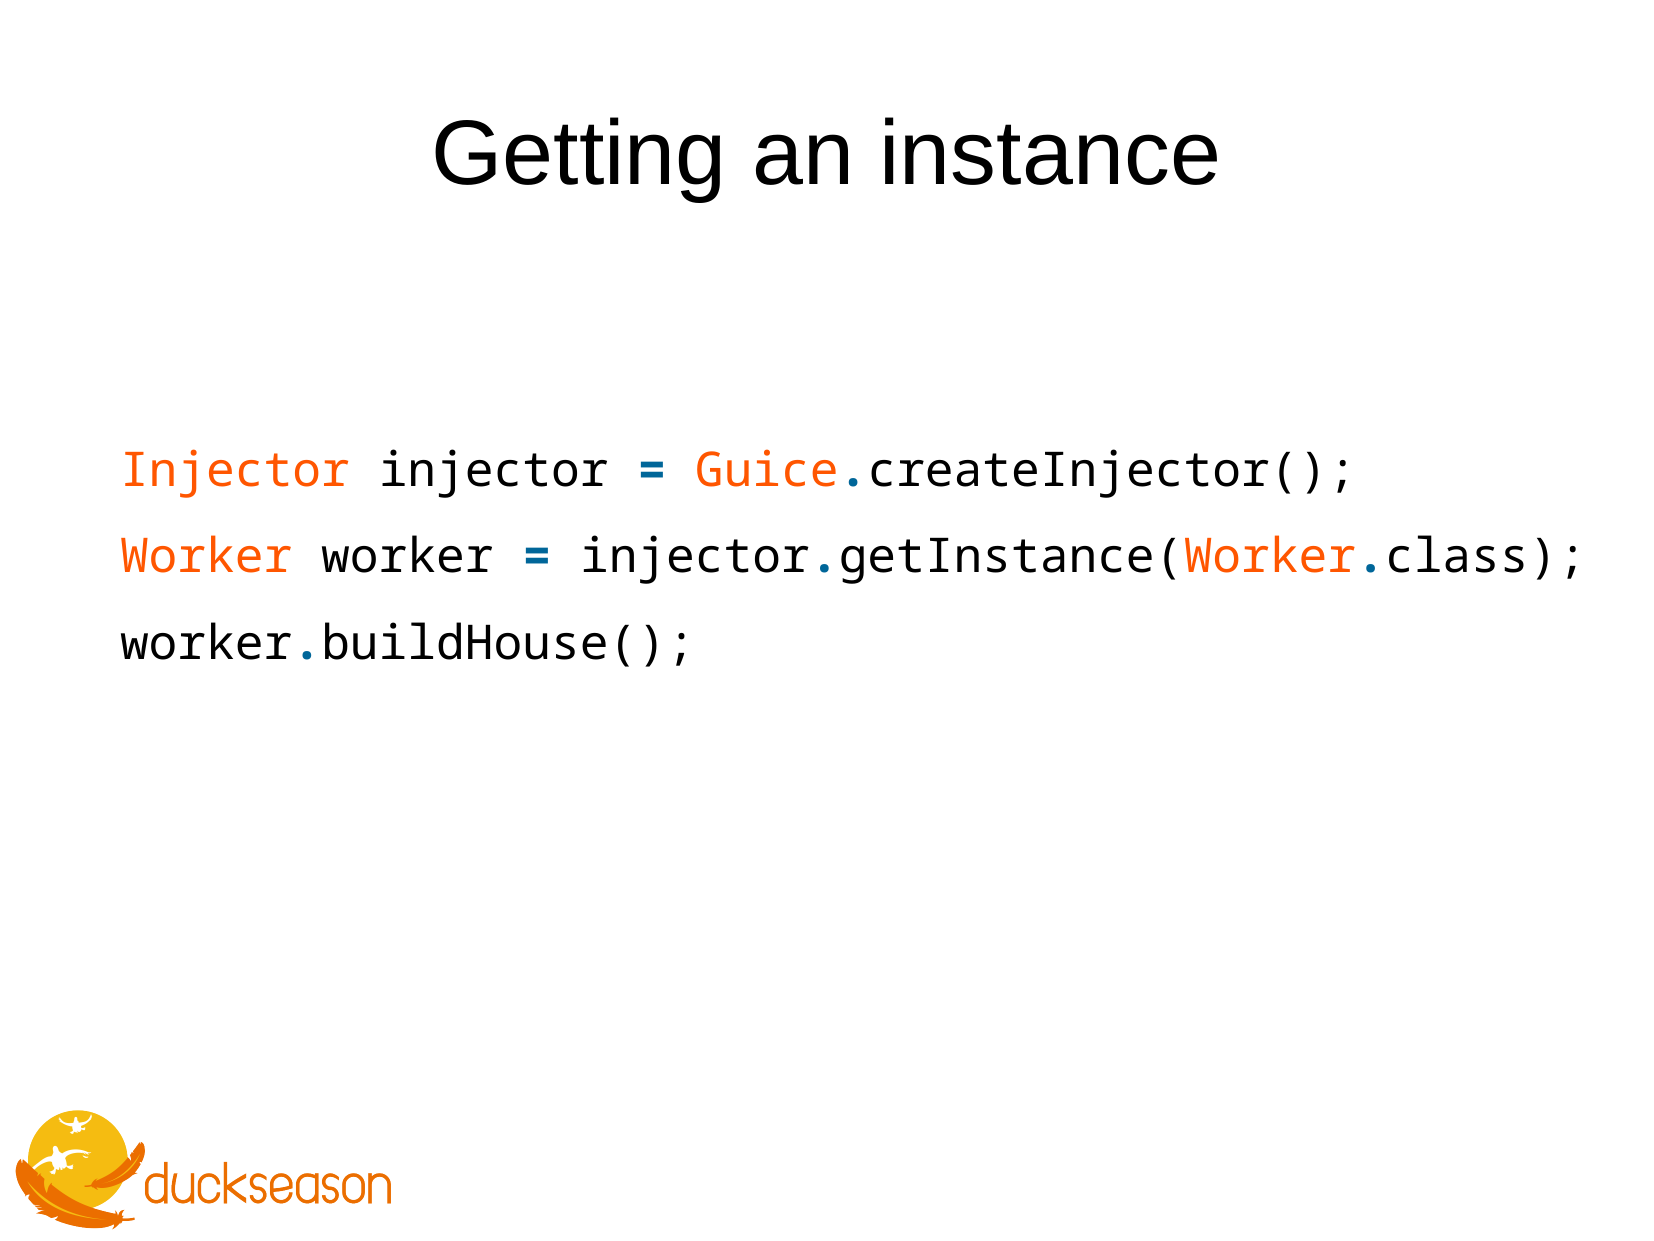

# Getting an instance
Injector injector = Guice.createInjector();
Worker worker = injector.getInstance(Worker.class);
worker.buildHouse();